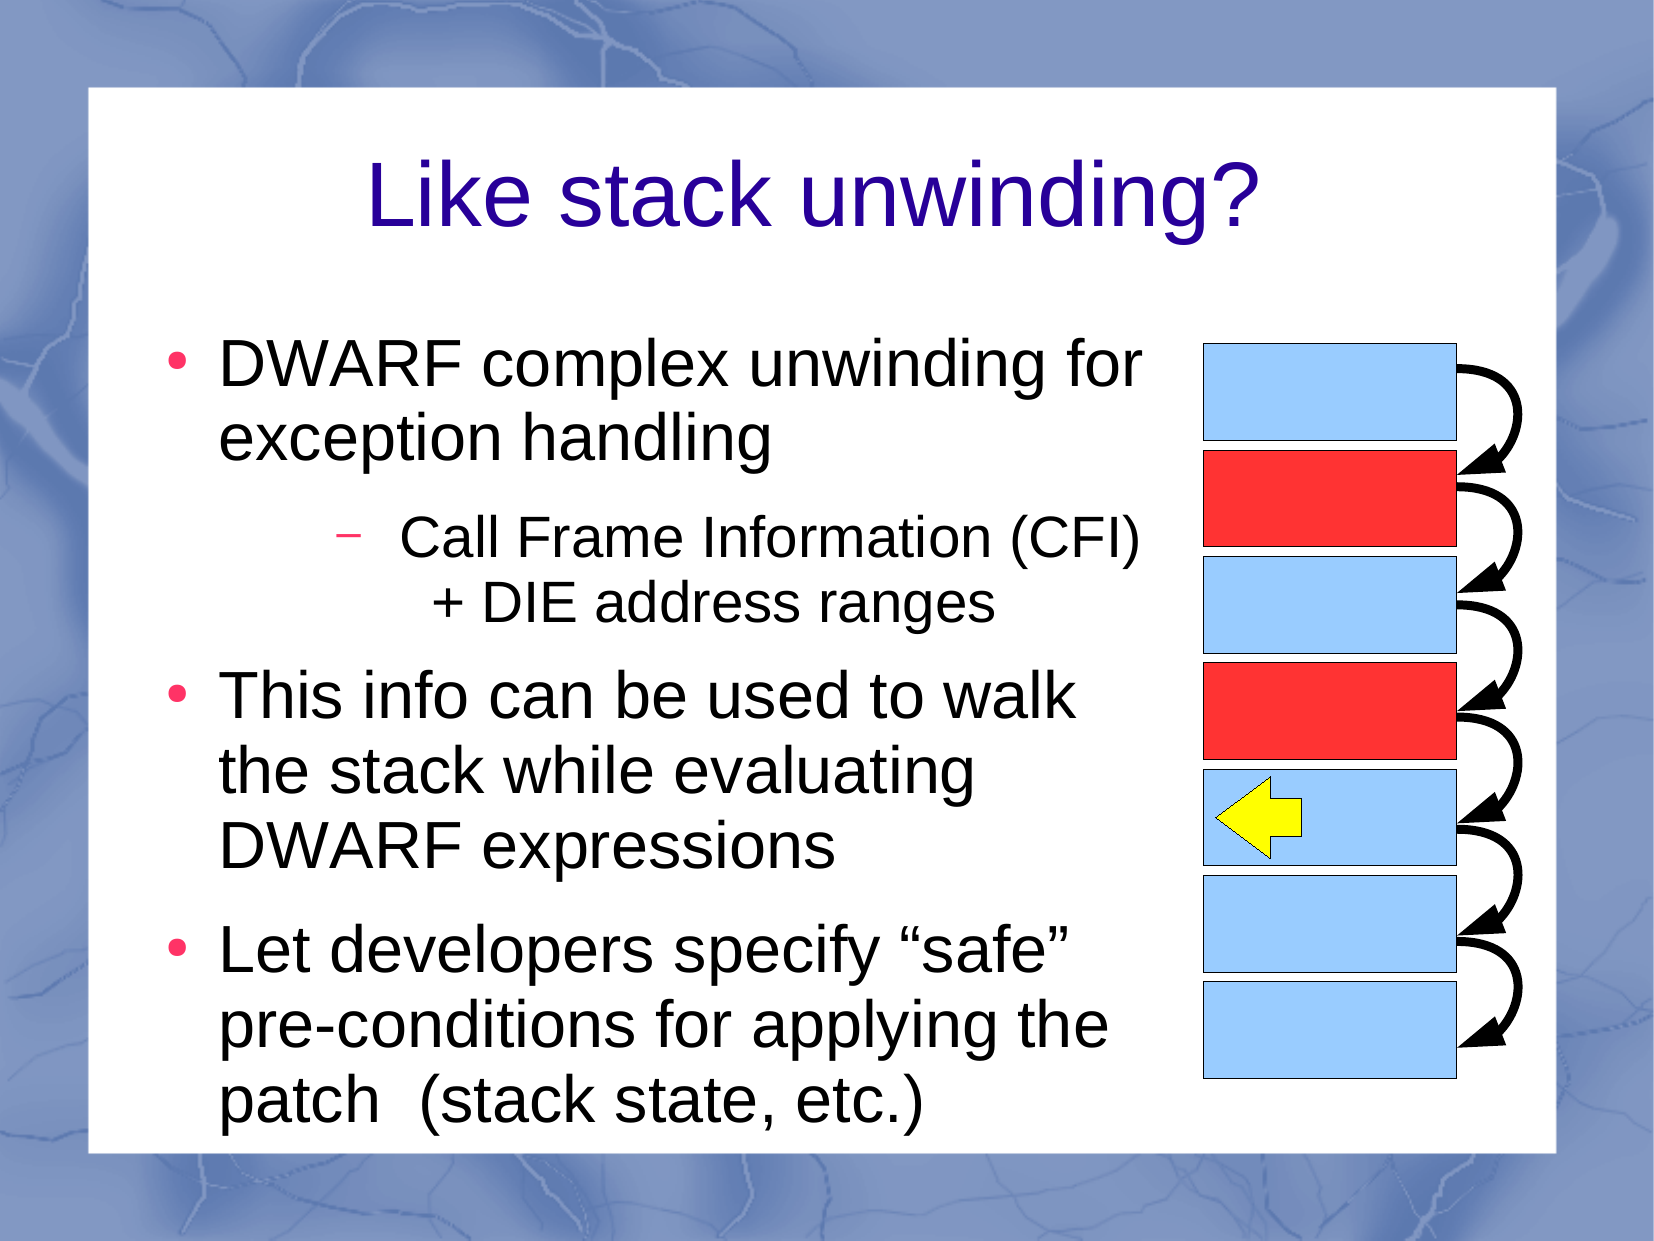

# Like stack unwinding?
DWARF complex unwinding for exception handling
 Call Frame Information (CFI) + DIE address ranges
This info can be used to walk the stack while evaluating DWARF expressions
Let developers specify “safe” pre-conditions for applying the patch (stack state, etc.)